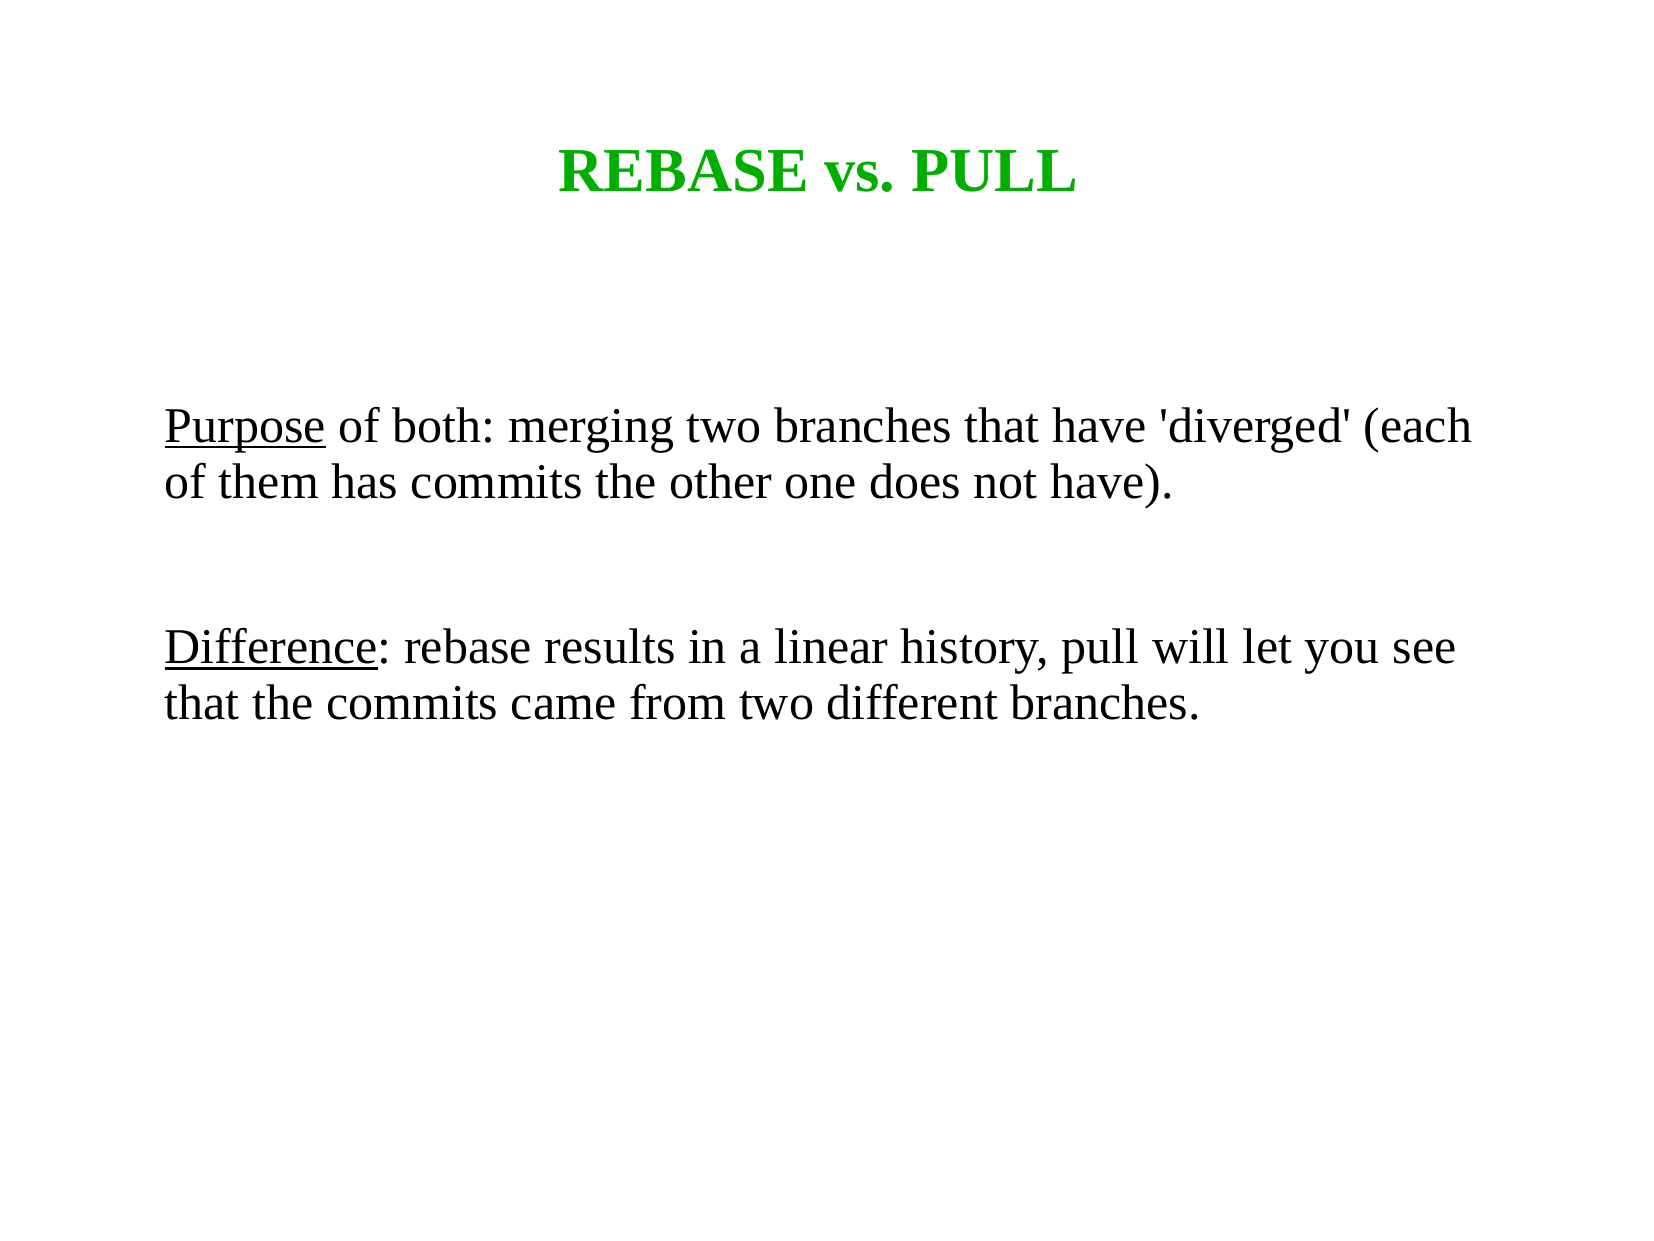

REBASE vs. PULL
Purpose of both: merging two branches that have 'diverged' (each of them has commits the other one does not have).
Difference: rebase results in a linear history, pull will let you see that the commits came from two different branches.